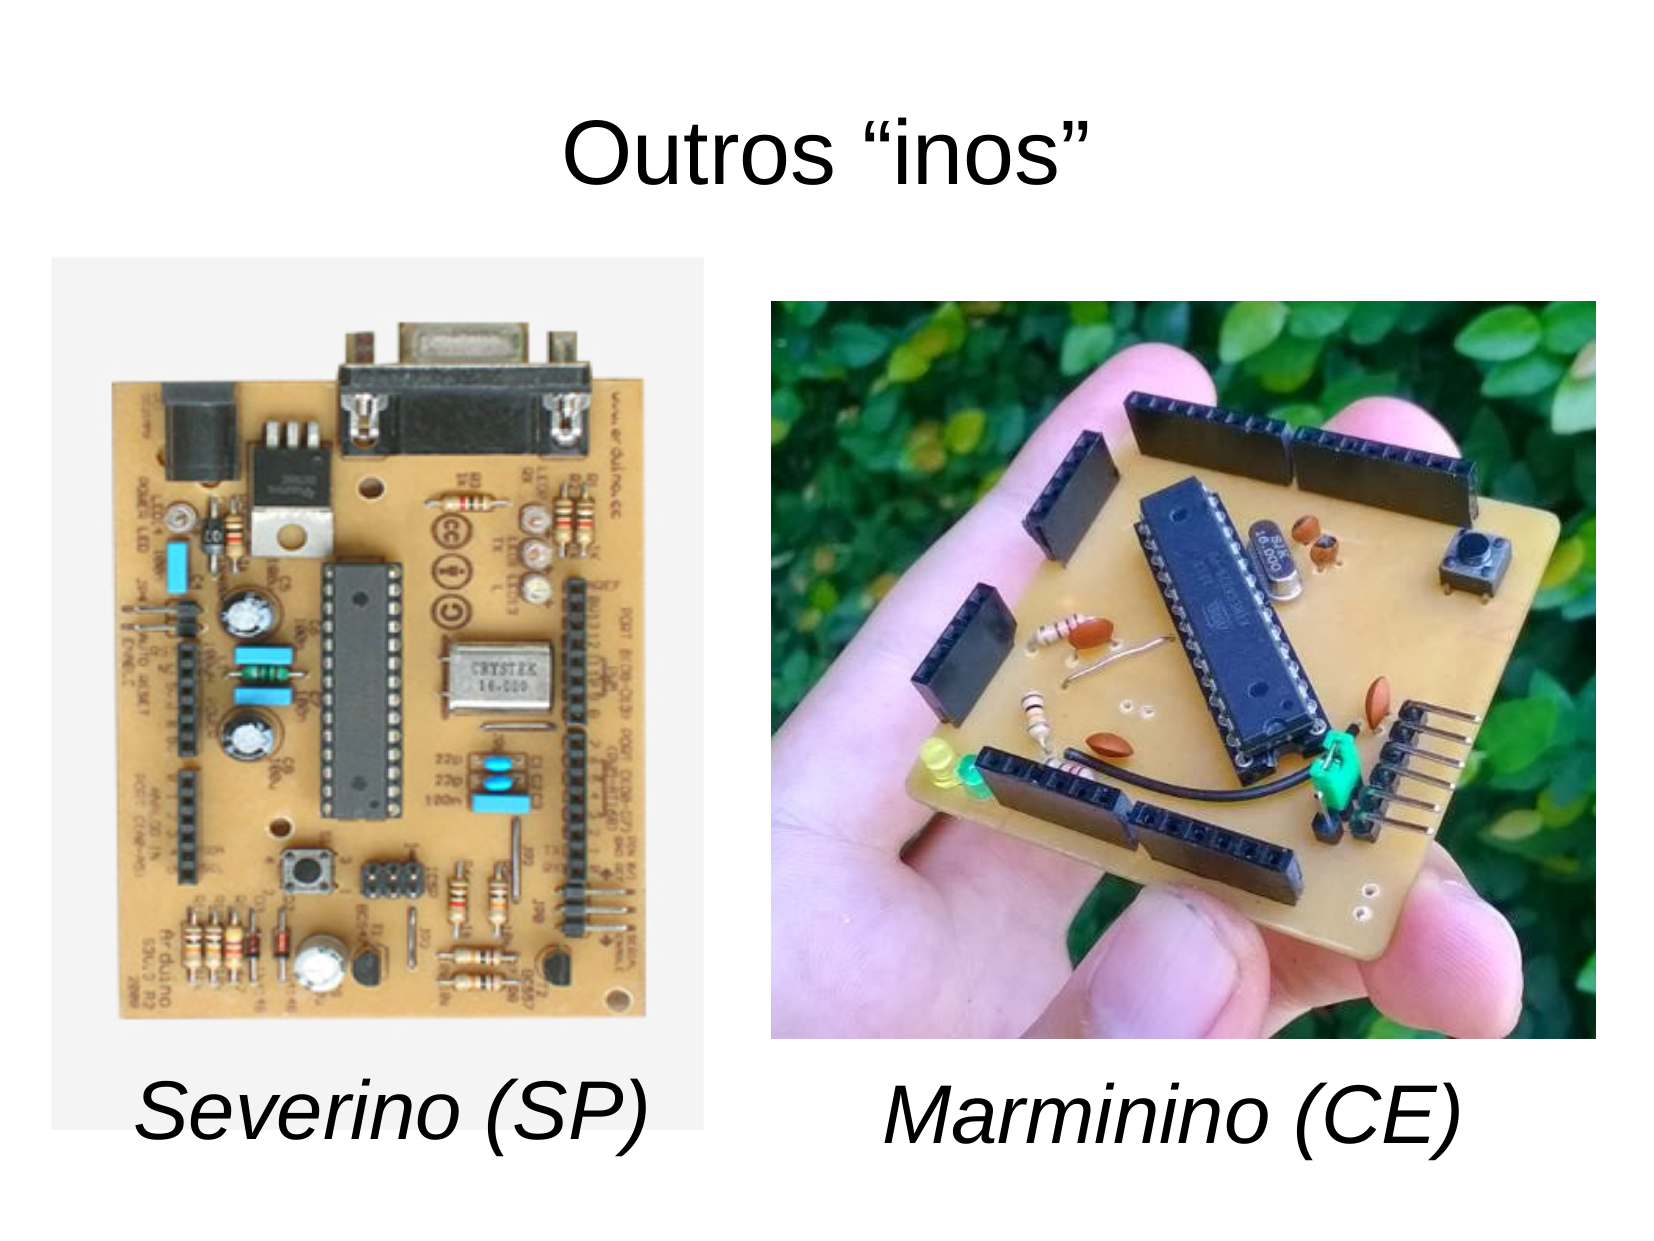

# Outros “inos”
Severino (SP)
Marminino (CE)